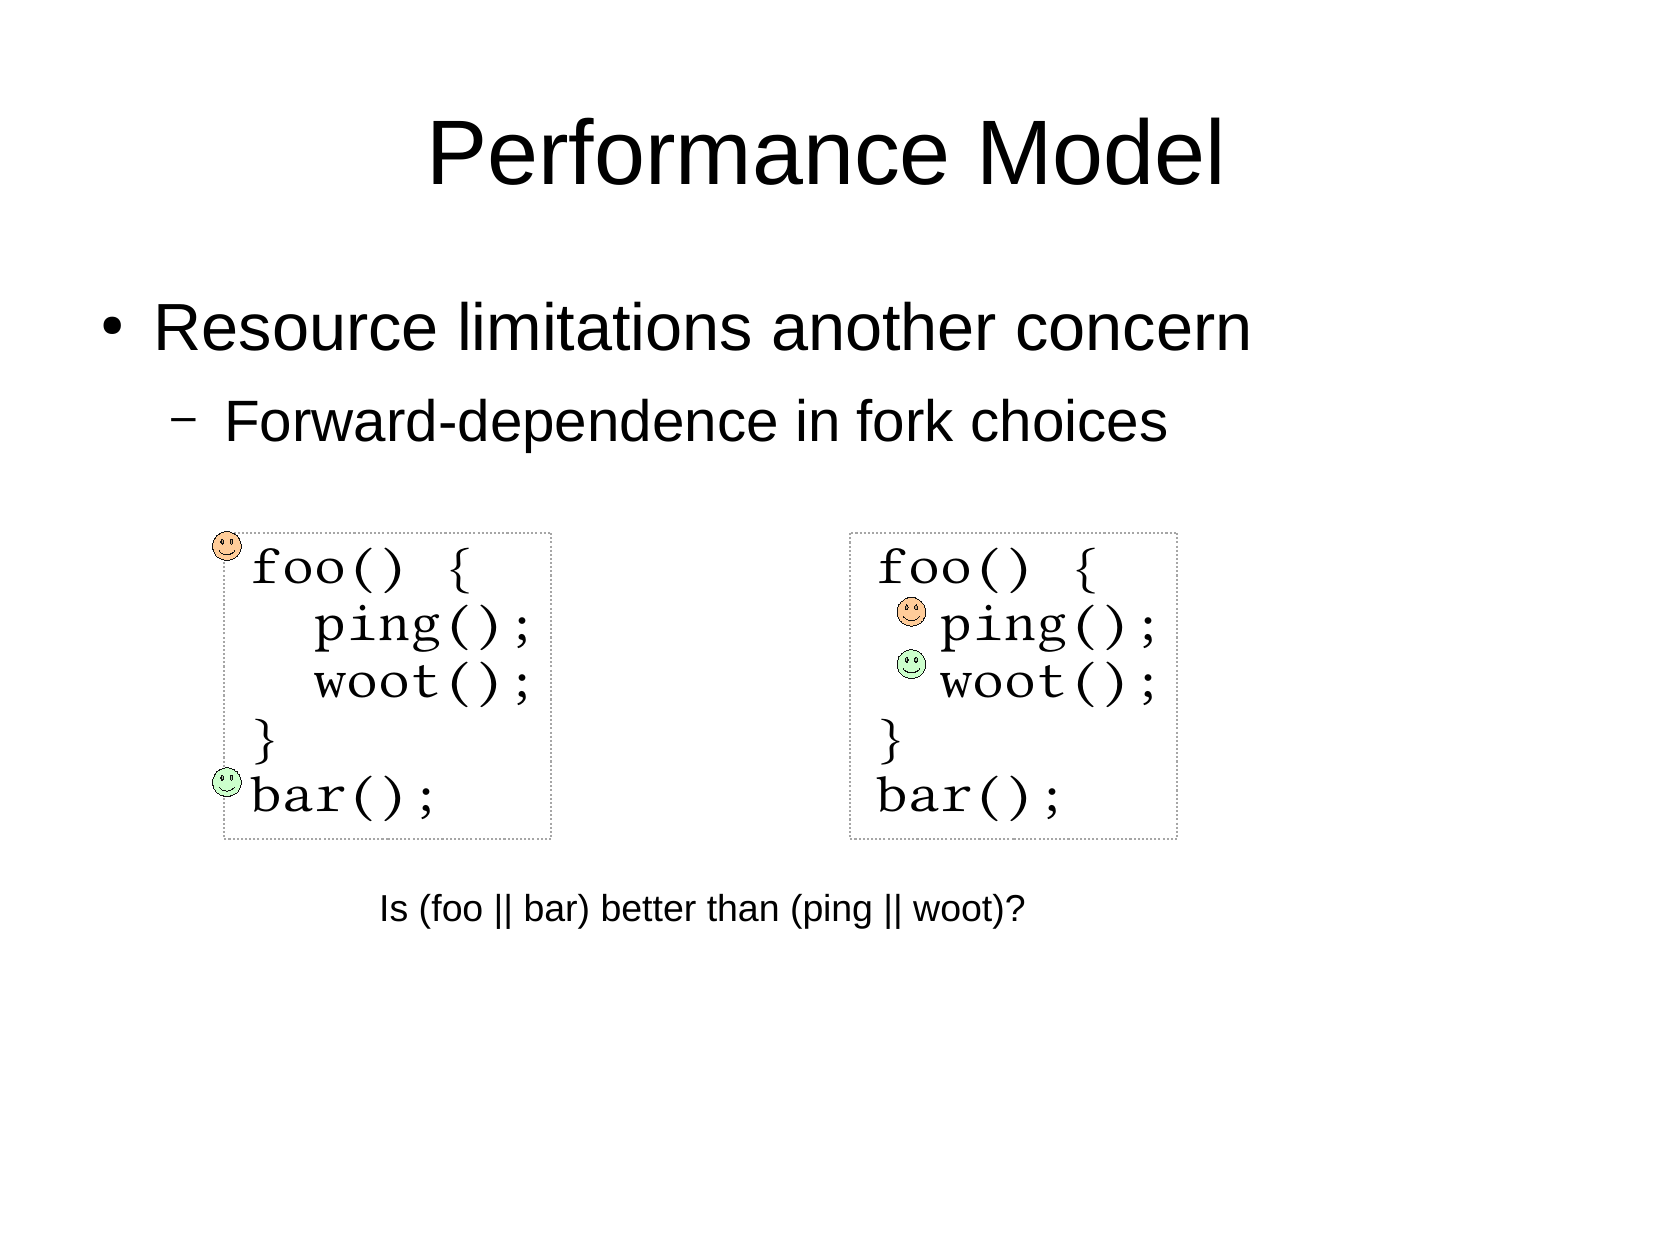

# Performance Model
Resource limitations another concern
Forward-dependence in fork choices
foo() {
 ping();
 woot();
}
bar();
foo() {
 ping();
 woot();
}
bar();
Is (foo || bar) better than (ping || woot)?